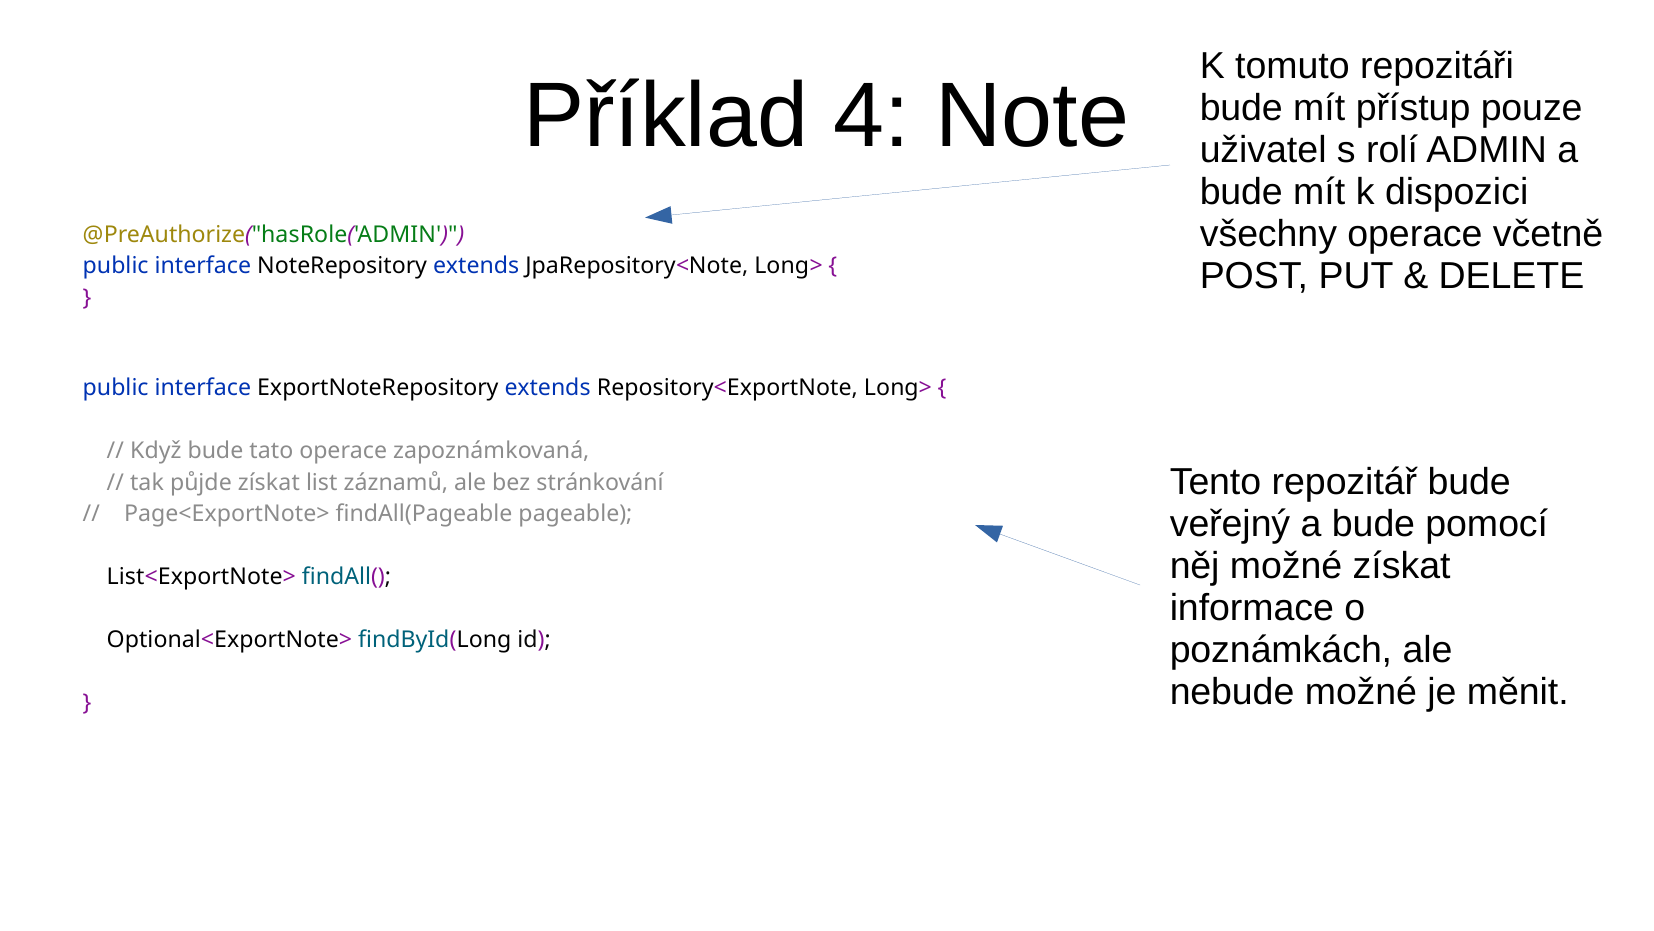

# Příklad 4: Note
K tomuto repozitáři bude mít přístup pouze uživatel s rolí ADMIN a bude mít k dispozici všechny operace včetně POST, PUT & DELETE
@PreAuthorize("hasRole('ADMIN')")
public interface NoteRepository extends JpaRepository<Note, Long> {
}
public interface ExportNoteRepository extends Repository<ExportNote, Long> {
 // Když bude tato operace zapoznámkovaná,
 // tak půjde získat list záznamů, ale bez stránkování
// Page<ExportNote> findAll(Pageable pageable);
 List<ExportNote> findAll();
 Optional<ExportNote> findById(Long id);
}
Tento repozitář bude veřejný a bude pomocí něj možné získat informace o poznámkách, ale nebude možné je měnit.